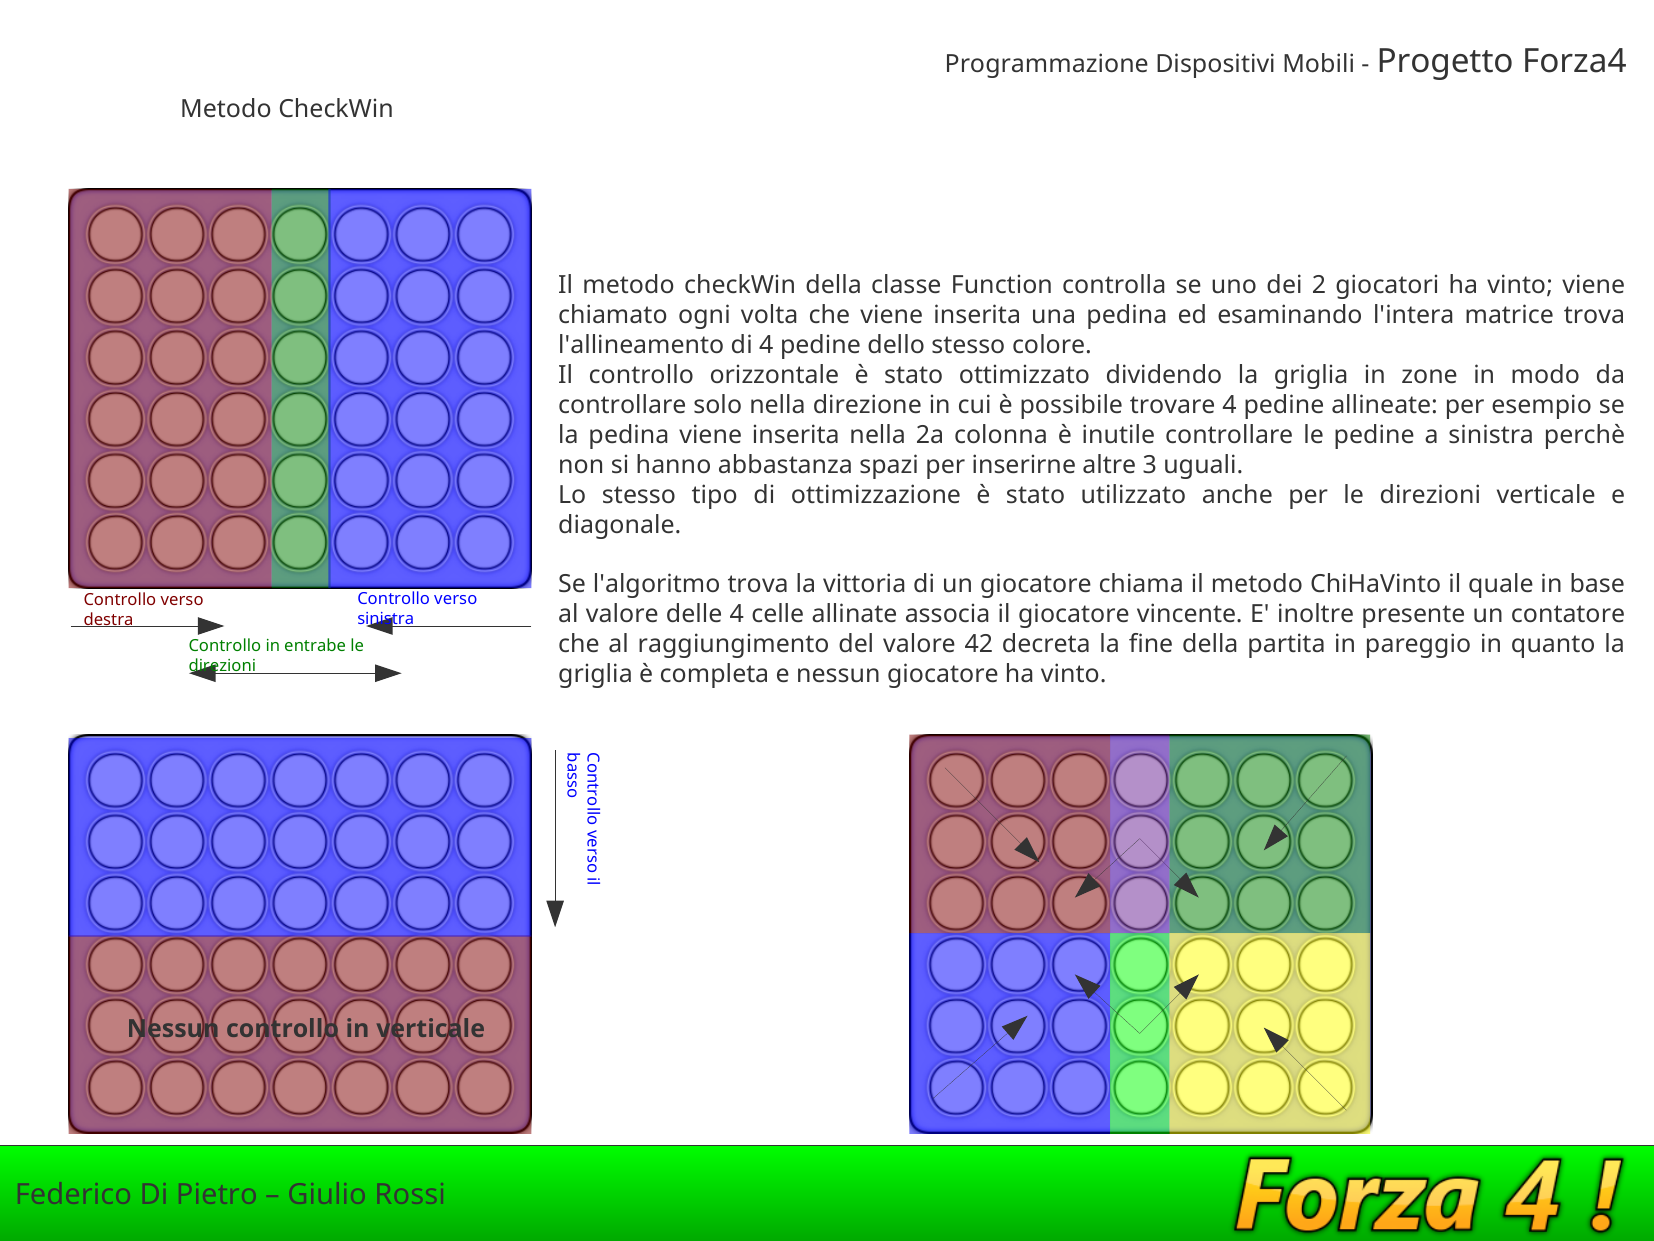

Programmazione Dispositivi Mobili - Progetto Forza4
Metodo CheckWin
Il metodo checkWin della classe Function controlla se uno dei 2 giocatori ha vinto; viene chiamato ogni volta che viene inserita una pedina ed esaminando l'intera matrice trova l'allineamento di 4 pedine dello stesso colore.
Il controllo orizzontale è stato ottimizzato dividendo la griglia in zone in modo da controllare solo nella direzione in cui è possibile trovare 4 pedine allineate: per esempio se la pedina viene inserita nella 2a colonna è inutile controllare le pedine a sinistra perchè non si hanno abbastanza spazi per inserirne altre 3 uguali.
Lo stesso tipo di ottimizzazione è stato utilizzato anche per le direzioni verticale e diagonale.
Se l'algoritmo trova la vittoria di un giocatore chiama il metodo ChiHaVinto il quale in base al valore delle 4 celle allinate associa il giocatore vincente. E' inoltre presente un contatore che al raggiungimento del valore 42 decreta la fine della partita in pareggio in quanto la griglia è completa e nessun giocatore ha vinto.
Controllo verso sinistra
Controllo verso destra
Controllo in entrabe le direzioni
Controllo verso il basso
Nessun controllo in verticale
Federico Di Pietro – Giulio Rossi